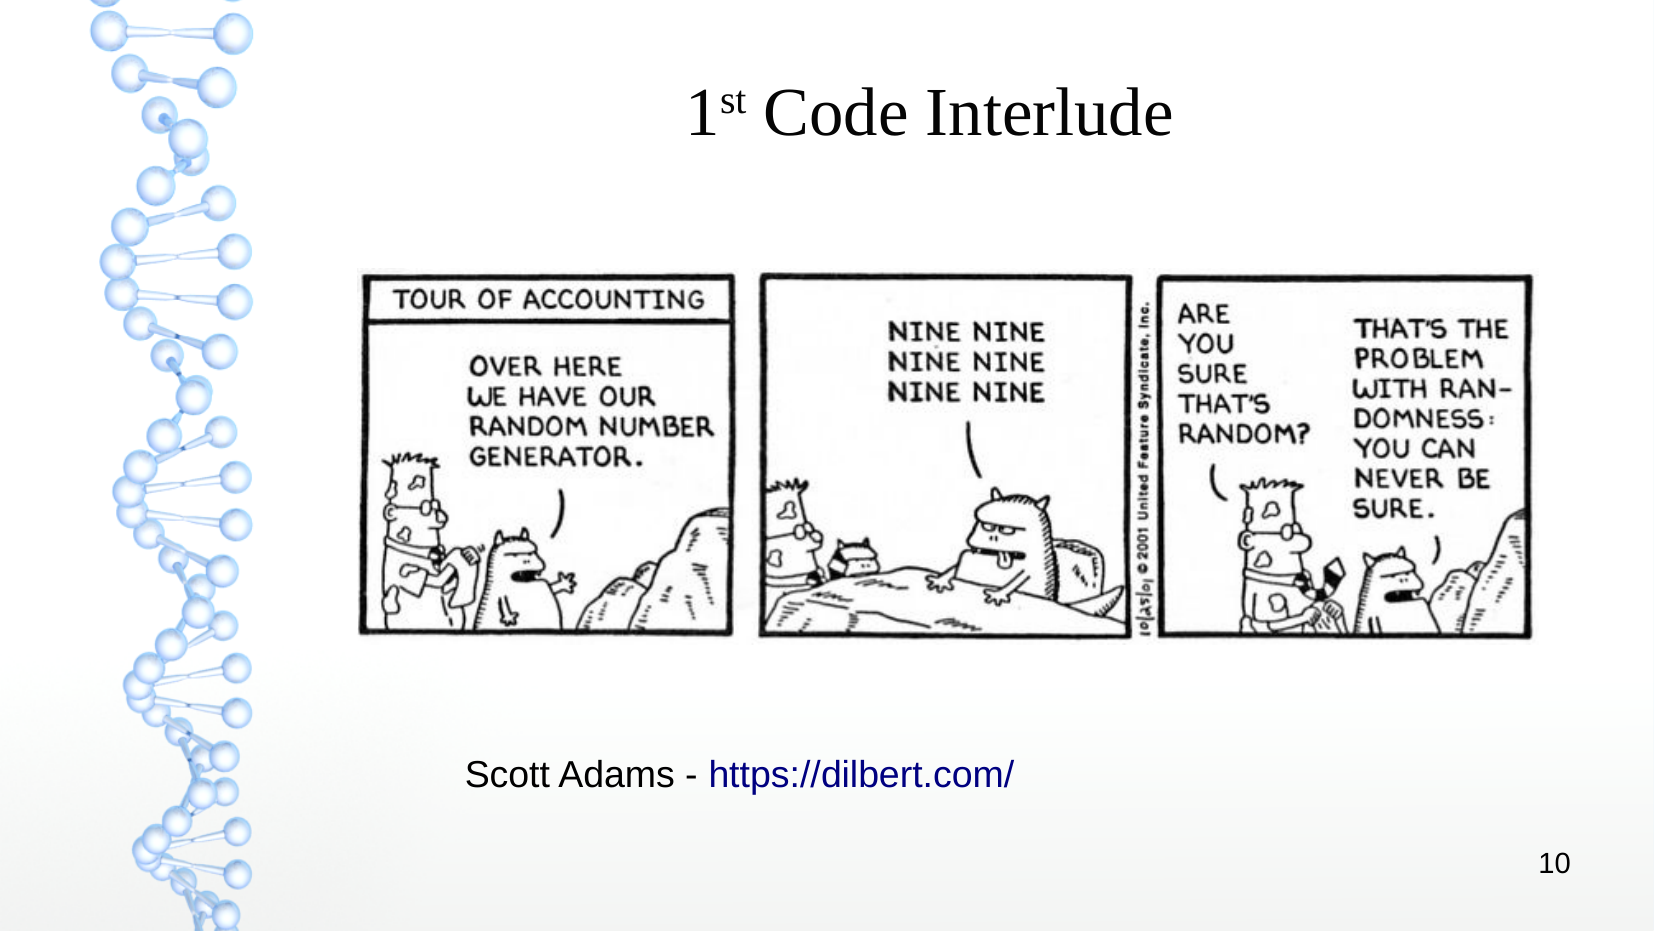

# 1st Code Interlude
Scott Adams - https://dilbert.com/
10